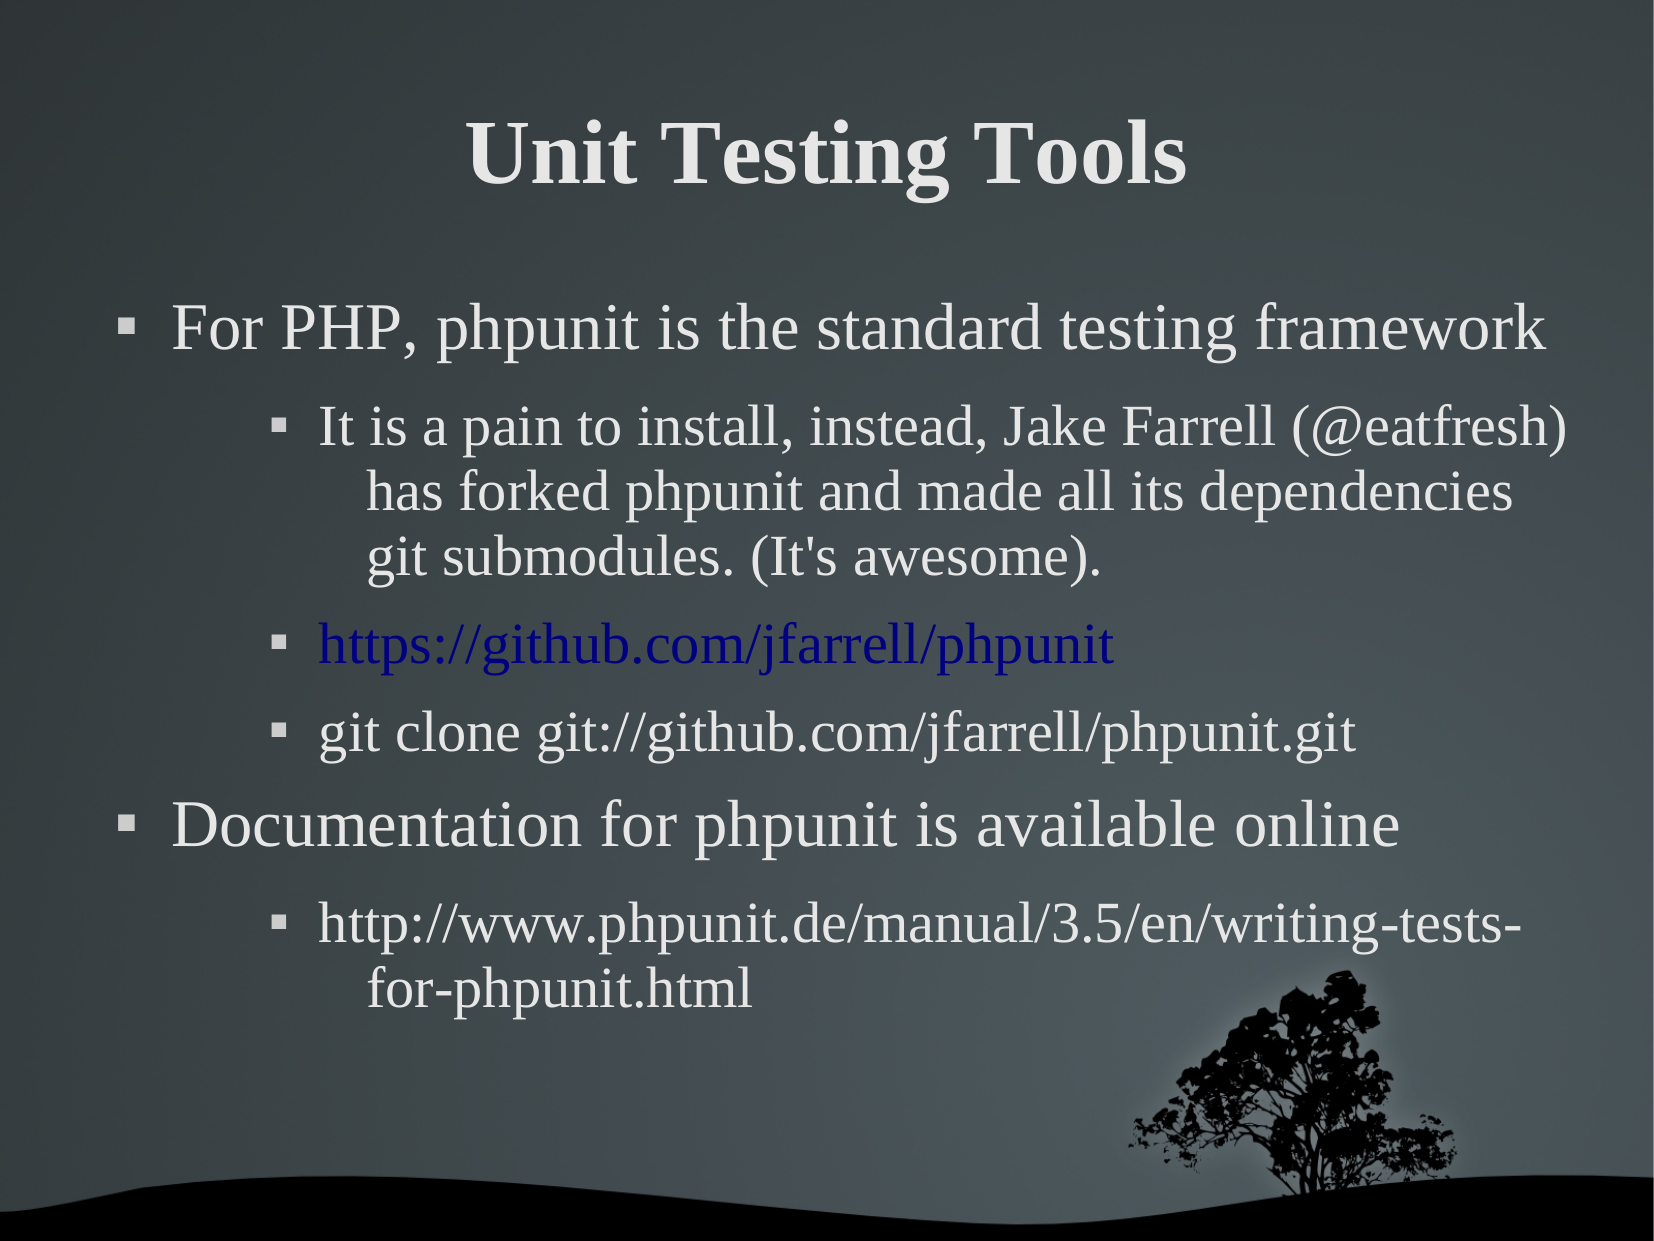

# Unit Testing Tools
For PHP, phpunit is the standard testing framework
It is a pain to install, instead, Jake Farrell (@eatfresh) has forked phpunit and made all its dependencies git submodules. (It's awesome).
https://github.com/jfarrell/phpunit
git clone git://github.com/jfarrell/phpunit.git
Documentation for phpunit is available online
http://www.phpunit.de/manual/3.5/en/writing-tests-for-phpunit.html